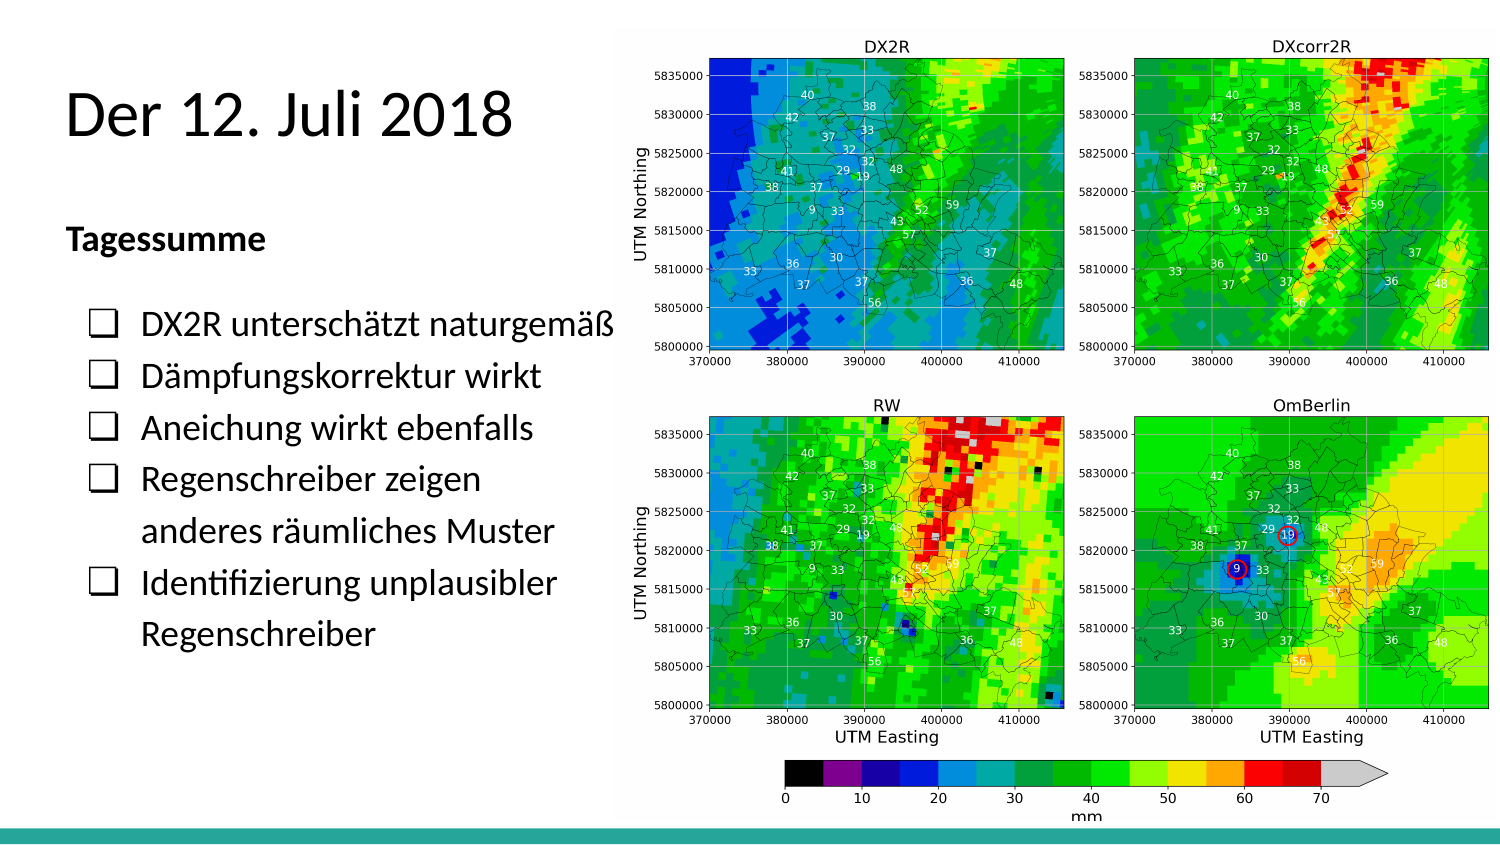

Der 12. Juli 2018
Tagessumme
DX2R unterschätzt naturgemäß
Dämpfungskorrektur wirkt
Aneichung wirkt ebenfalls
Regenschreiber zeigen
anderes räumliches Muster
Identifizierung unplausibler
Regenschreiber